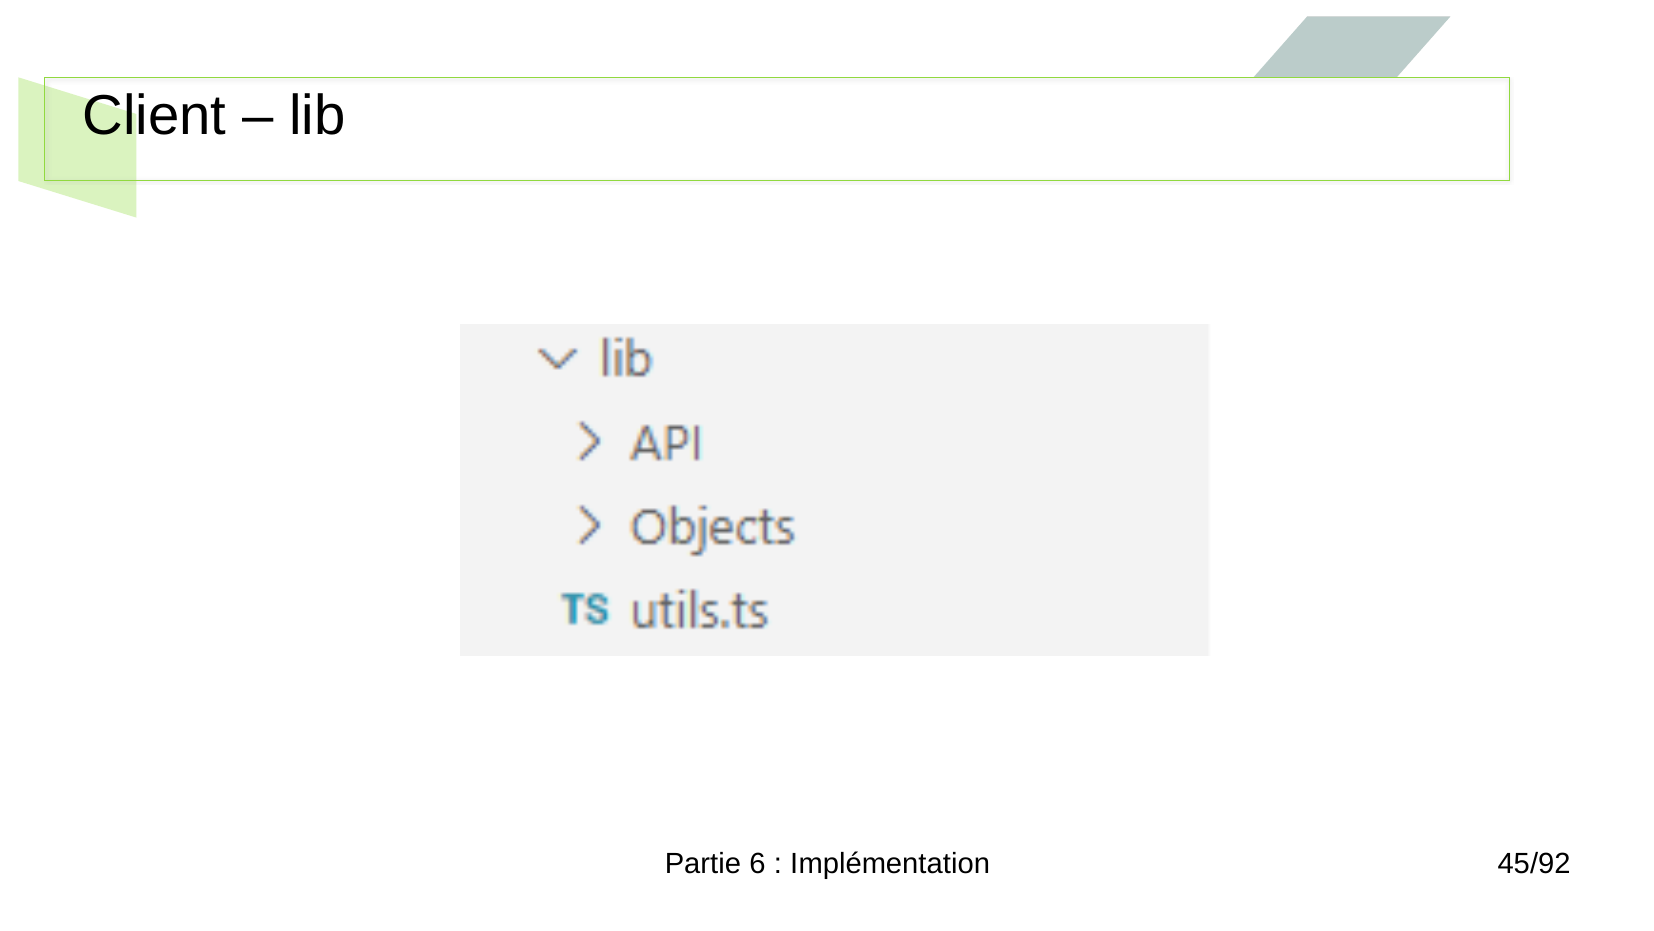

# Client – lib
Partie 6 : Implémentation
45